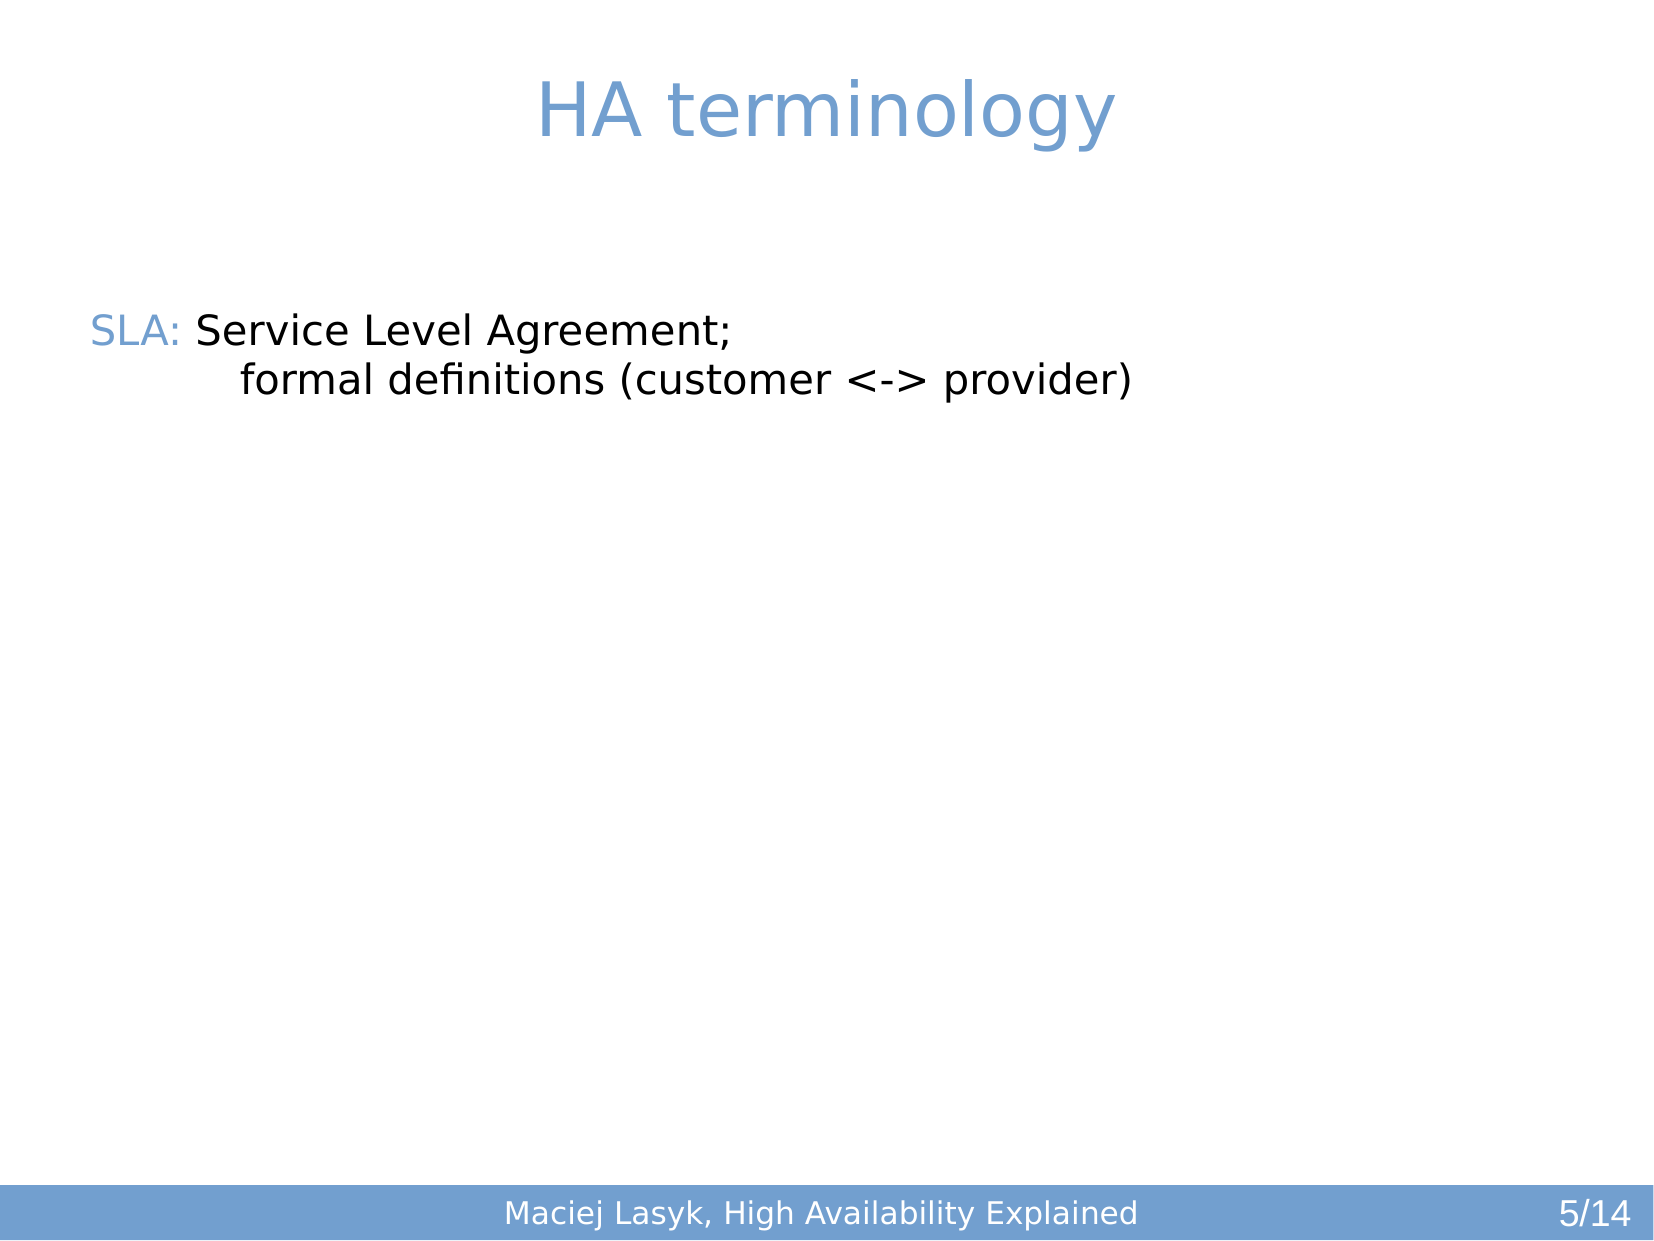

HA terminology
SLA: Service Level Agreement;
		formal definitions (customer <-> provider)
 5/14
Maciej Lasyk, High Availability Explained